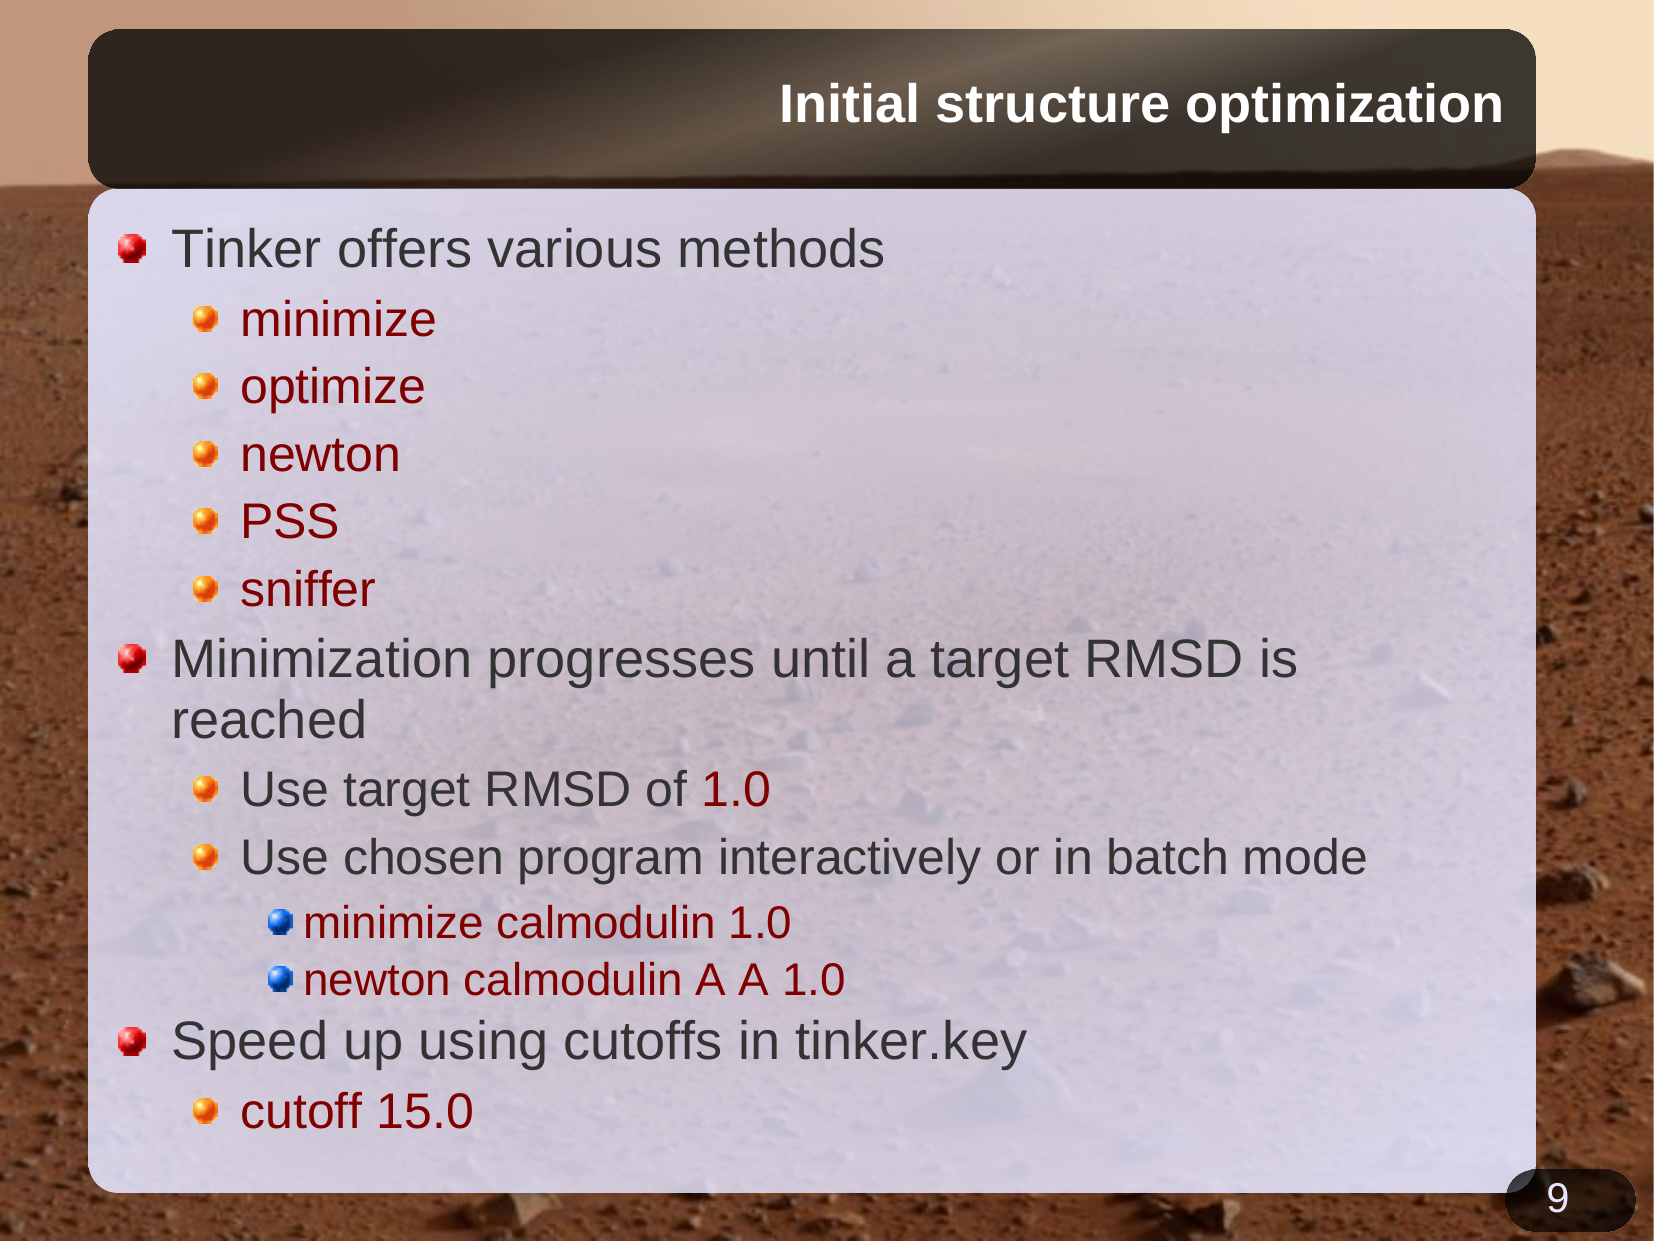

# Initial structure optimization
Tinker offers various methods
minimize
optimize
newton
PSS
sniffer
Minimization progresses until a target RMSD is reached
Use target RMSD of 1.0
Use chosen program interactively or in batch mode
minimize calmodulin 1.0
newton calmodulin A A 1.0
Speed up using cutoffs in tinker.key
cutoff 15.0